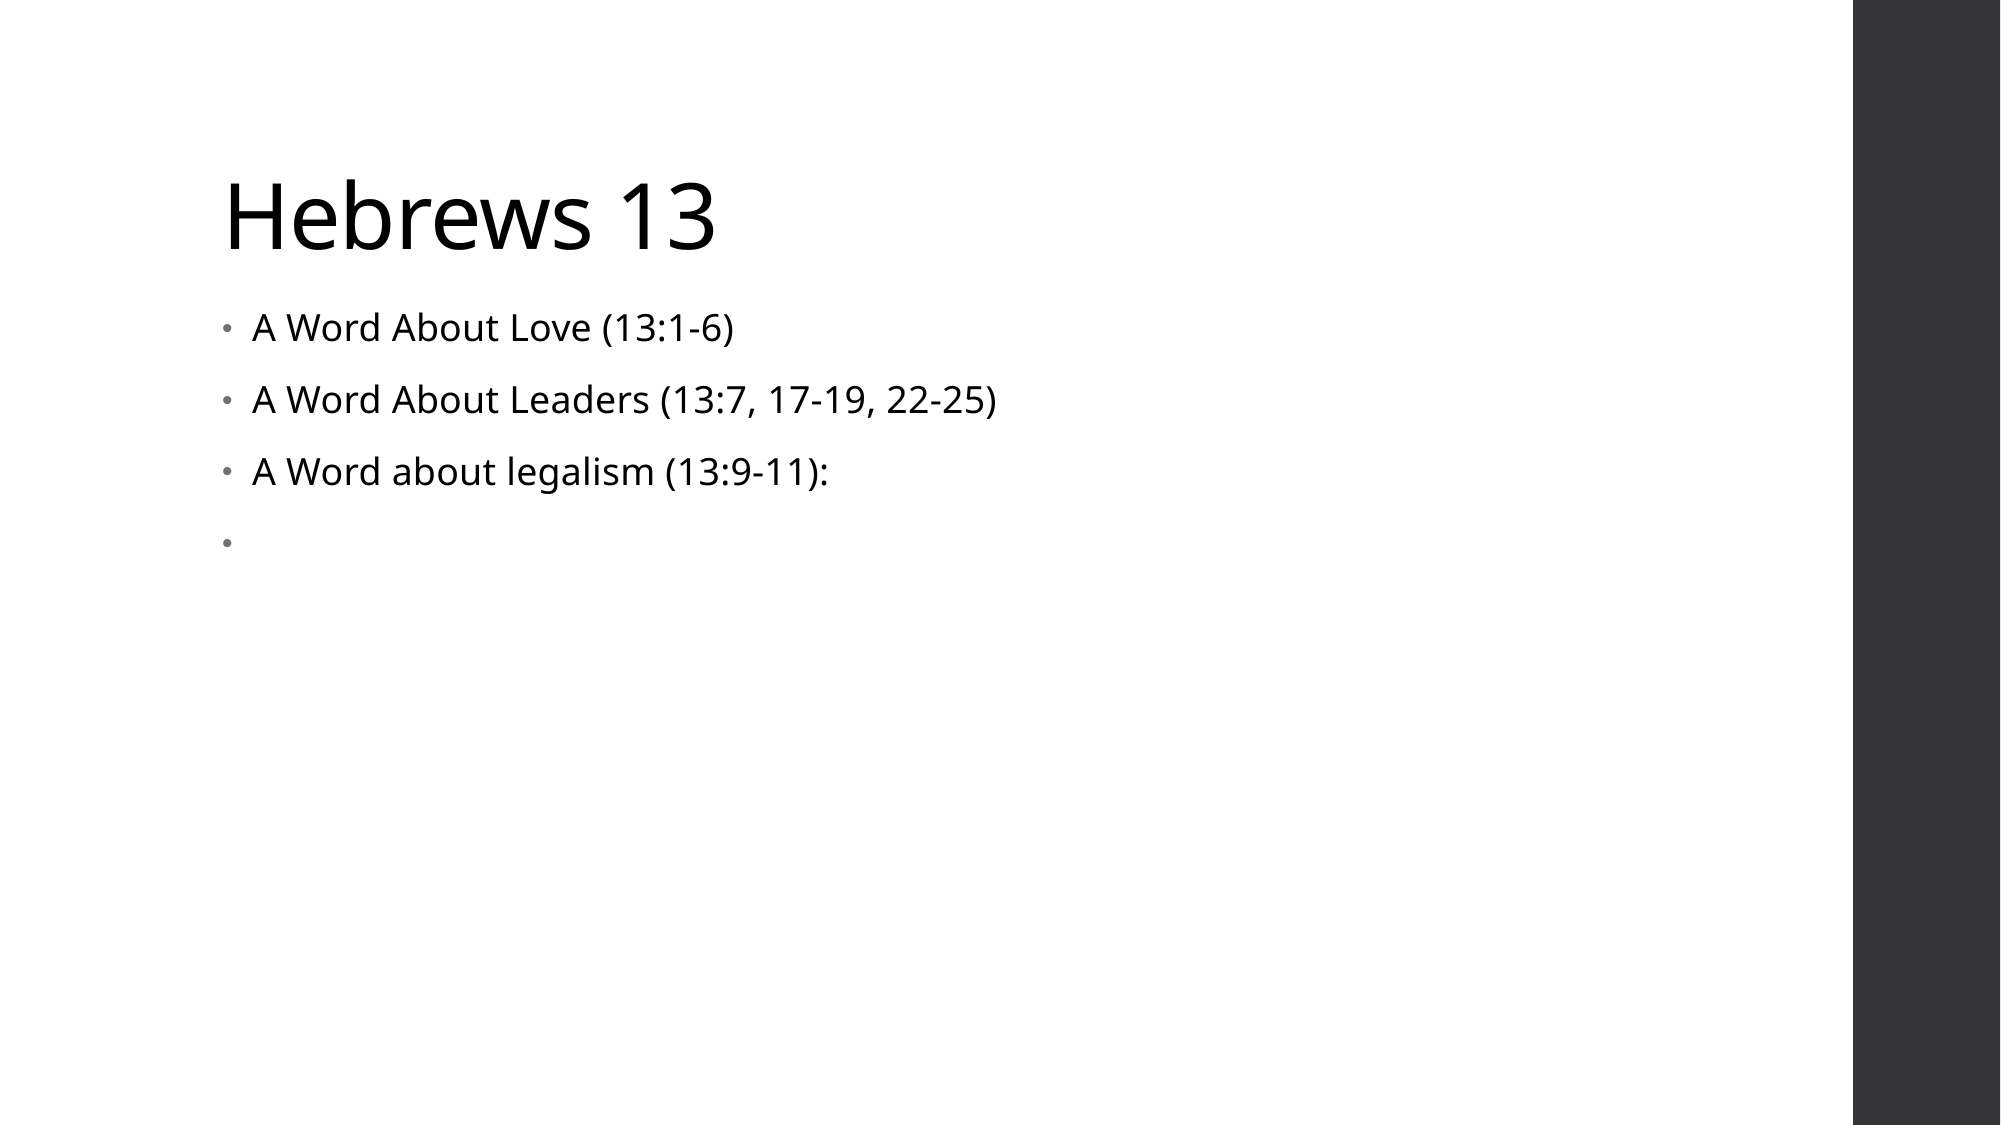

# Hebrews 13
A Word About Love (13:1-6)
A Word About Leaders (13:7, 17-19, 22-25)
A Word about legalism (13:9-11):